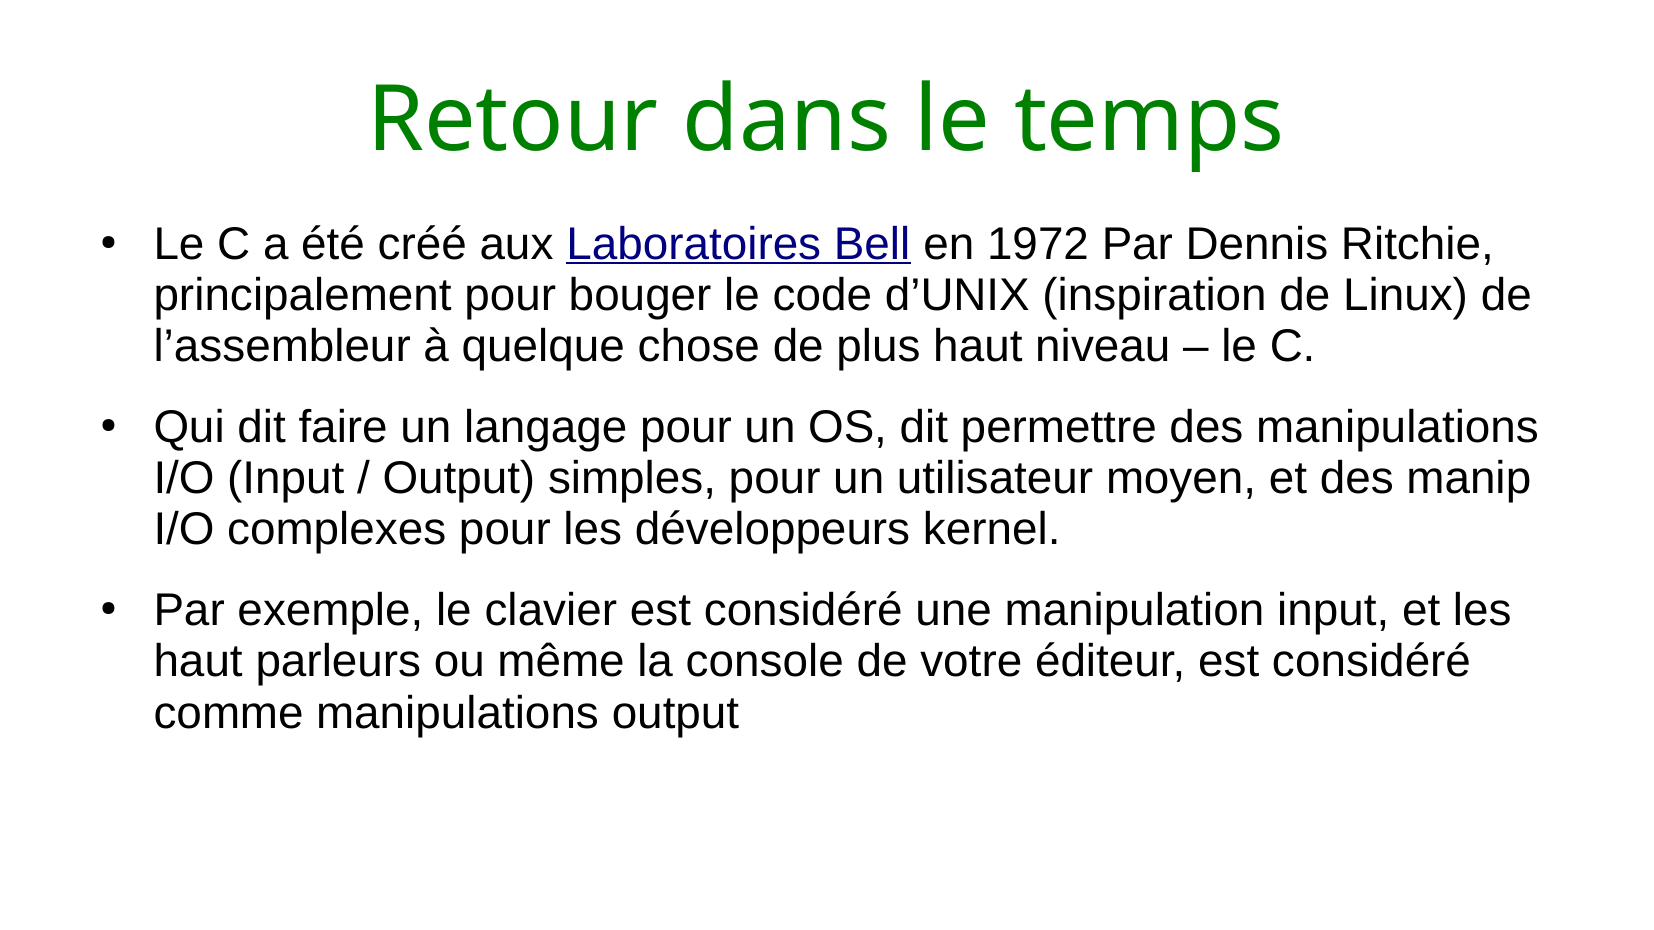

# Retour dans le temps
Le C a été créé aux Laboratoires Bell en 1972 Par Dennis Ritchie, principalement pour bouger le code d’UNIX (inspiration de Linux) de l’assembleur à quelque chose de plus haut niveau – le C.
Qui dit faire un langage pour un OS, dit permettre des manipulations I/O (Input / Output) simples, pour un utilisateur moyen, et des manip I/O complexes pour les développeurs kernel.
Par exemple, le clavier est considéré une manipulation input, et les haut parleurs ou même la console de votre éditeur, est considéré comme manipulations output